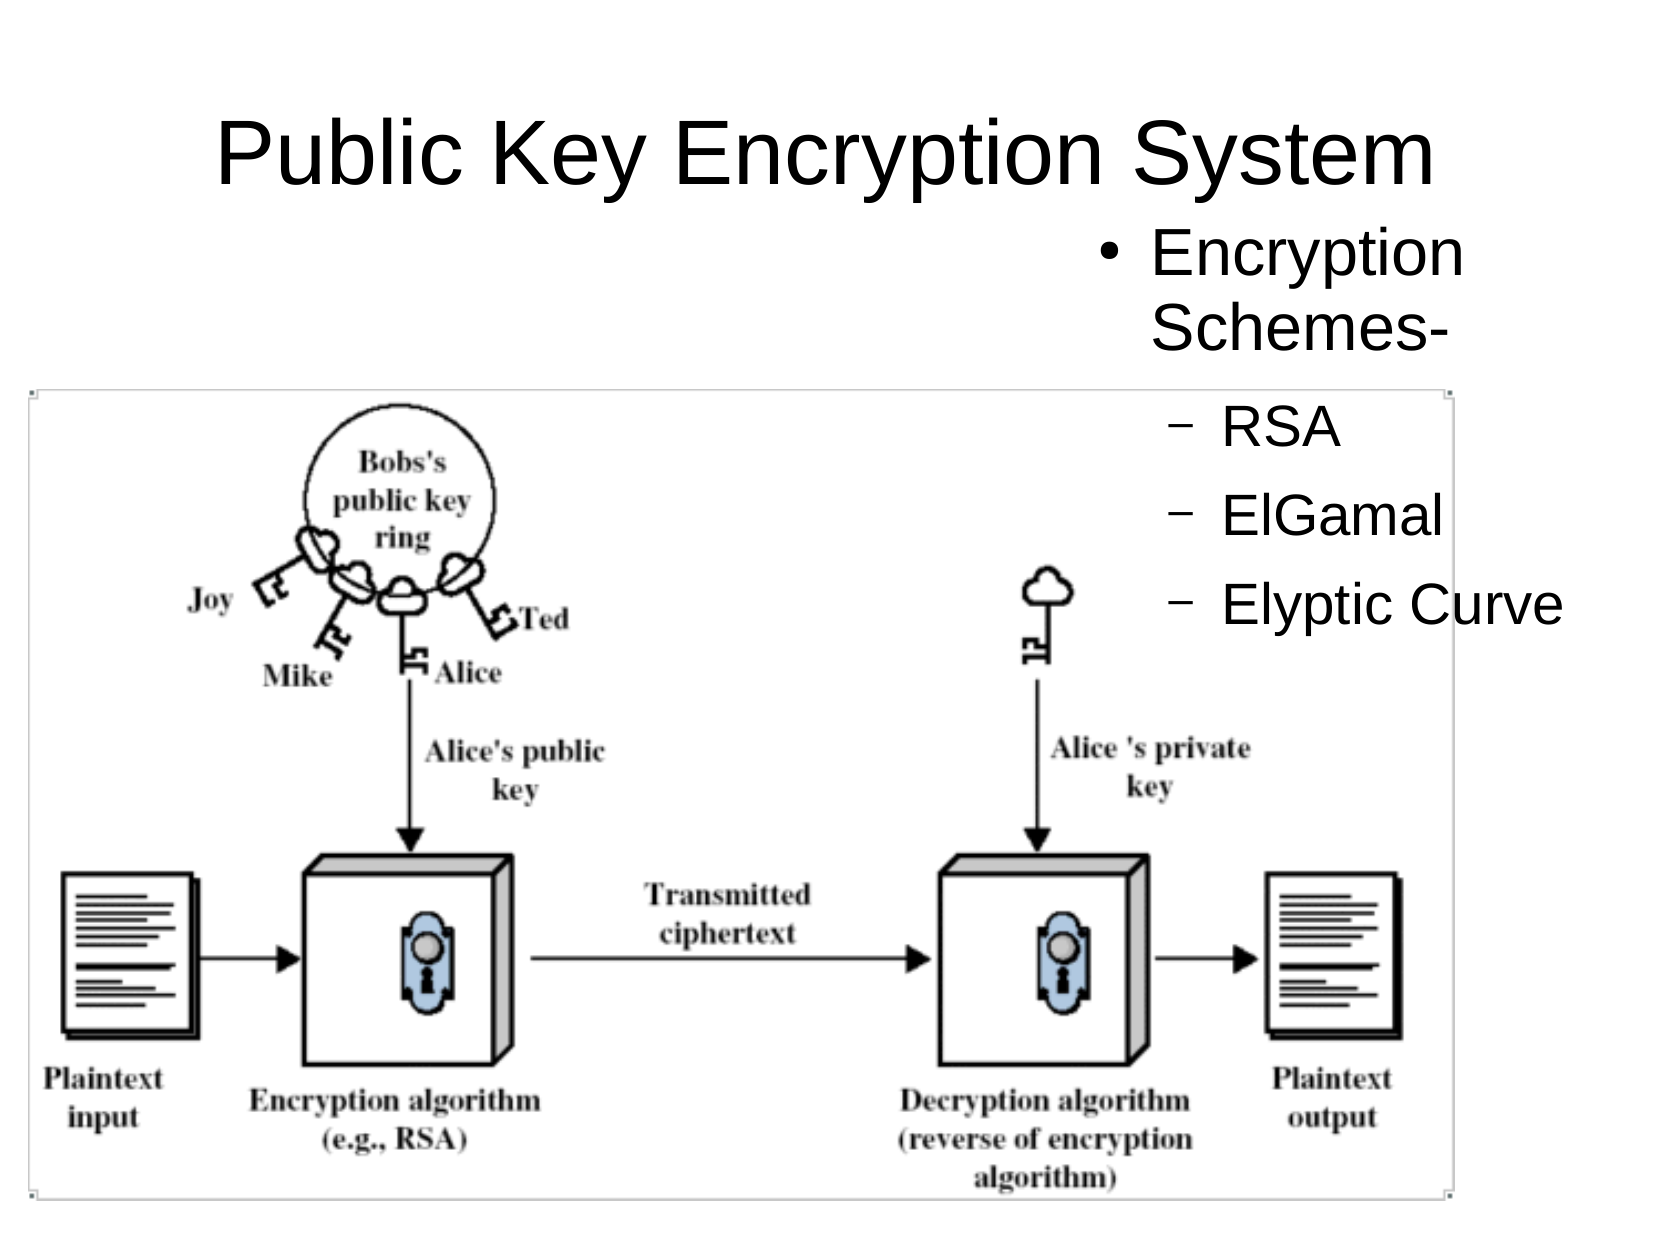

# Public Key Encryption System
Encryption Schemes-
RSA
ElGamal
Elyptic Curve